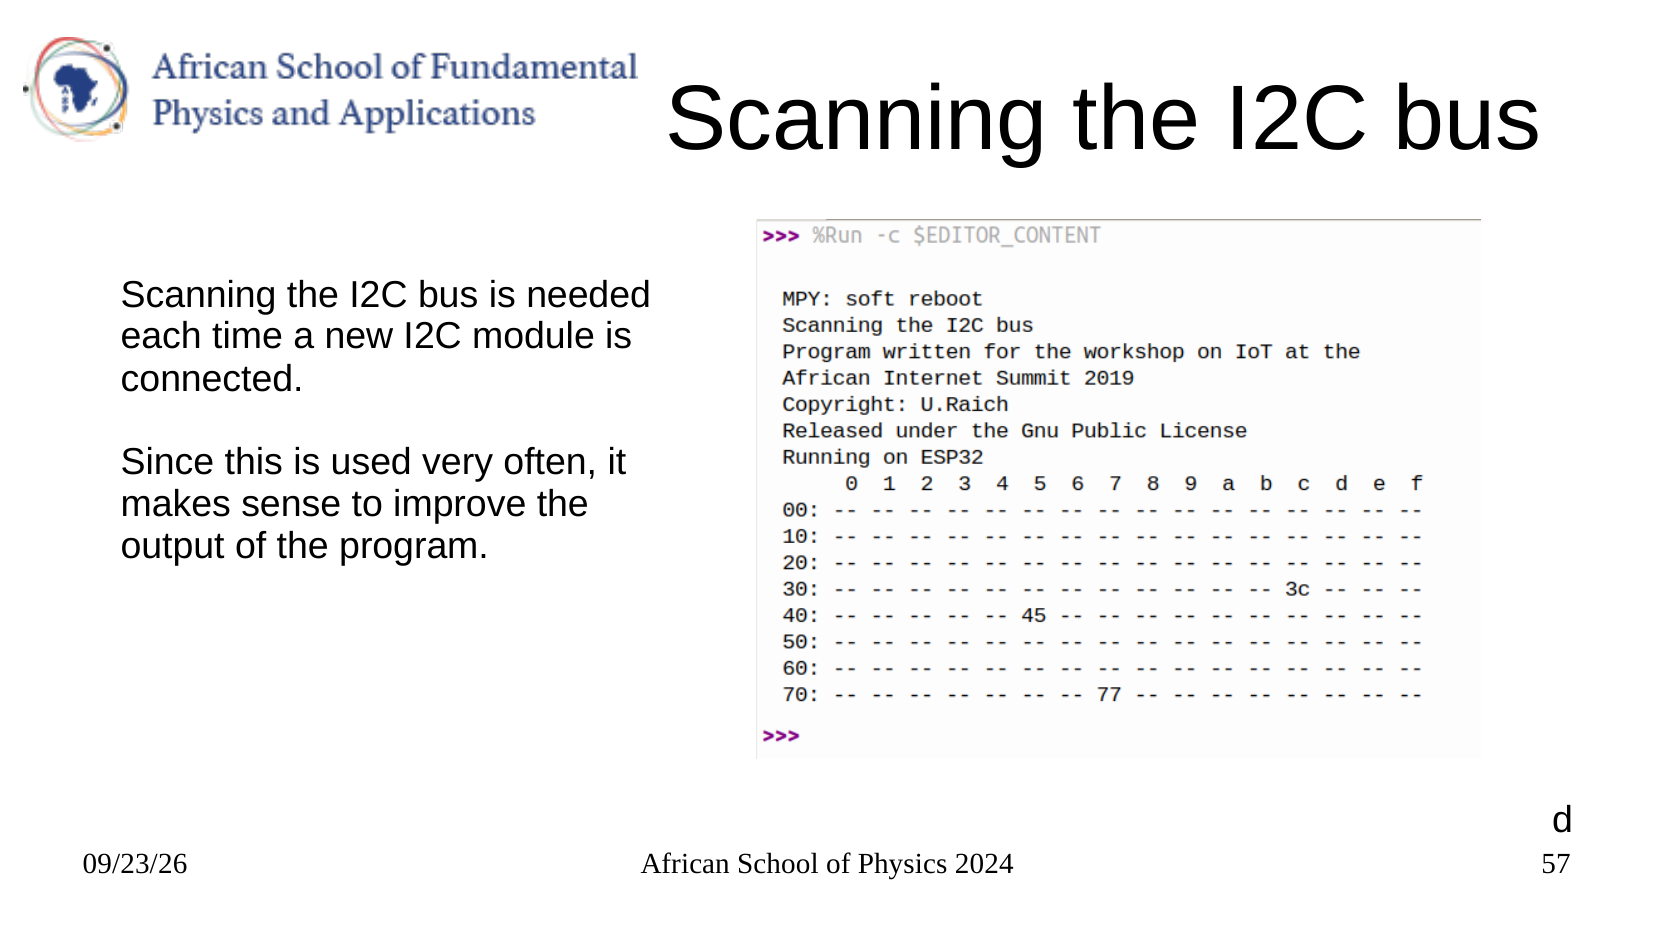

# Scanning the I2C bus
Scanning the I2C bus is needed
each time a new I2C module is
connected.
Since this is used very often, it
makes sense to improve the
output of the program.
d
African School of Physics 2024
57